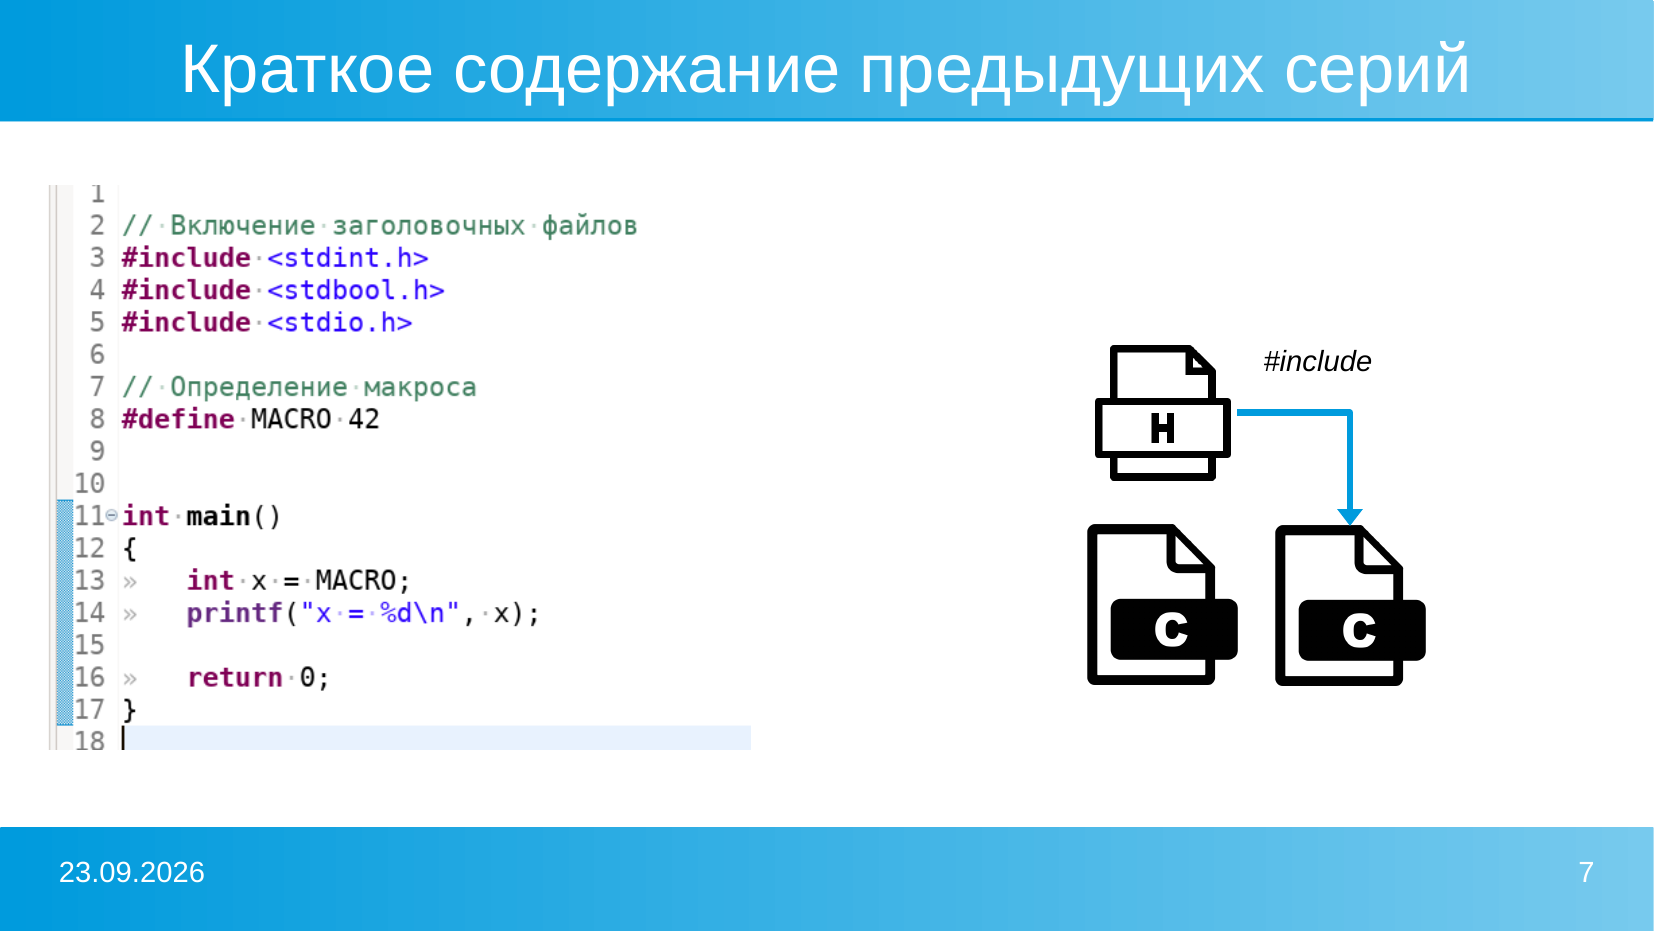

# Краткое содержание предыдущих серий
#include
7